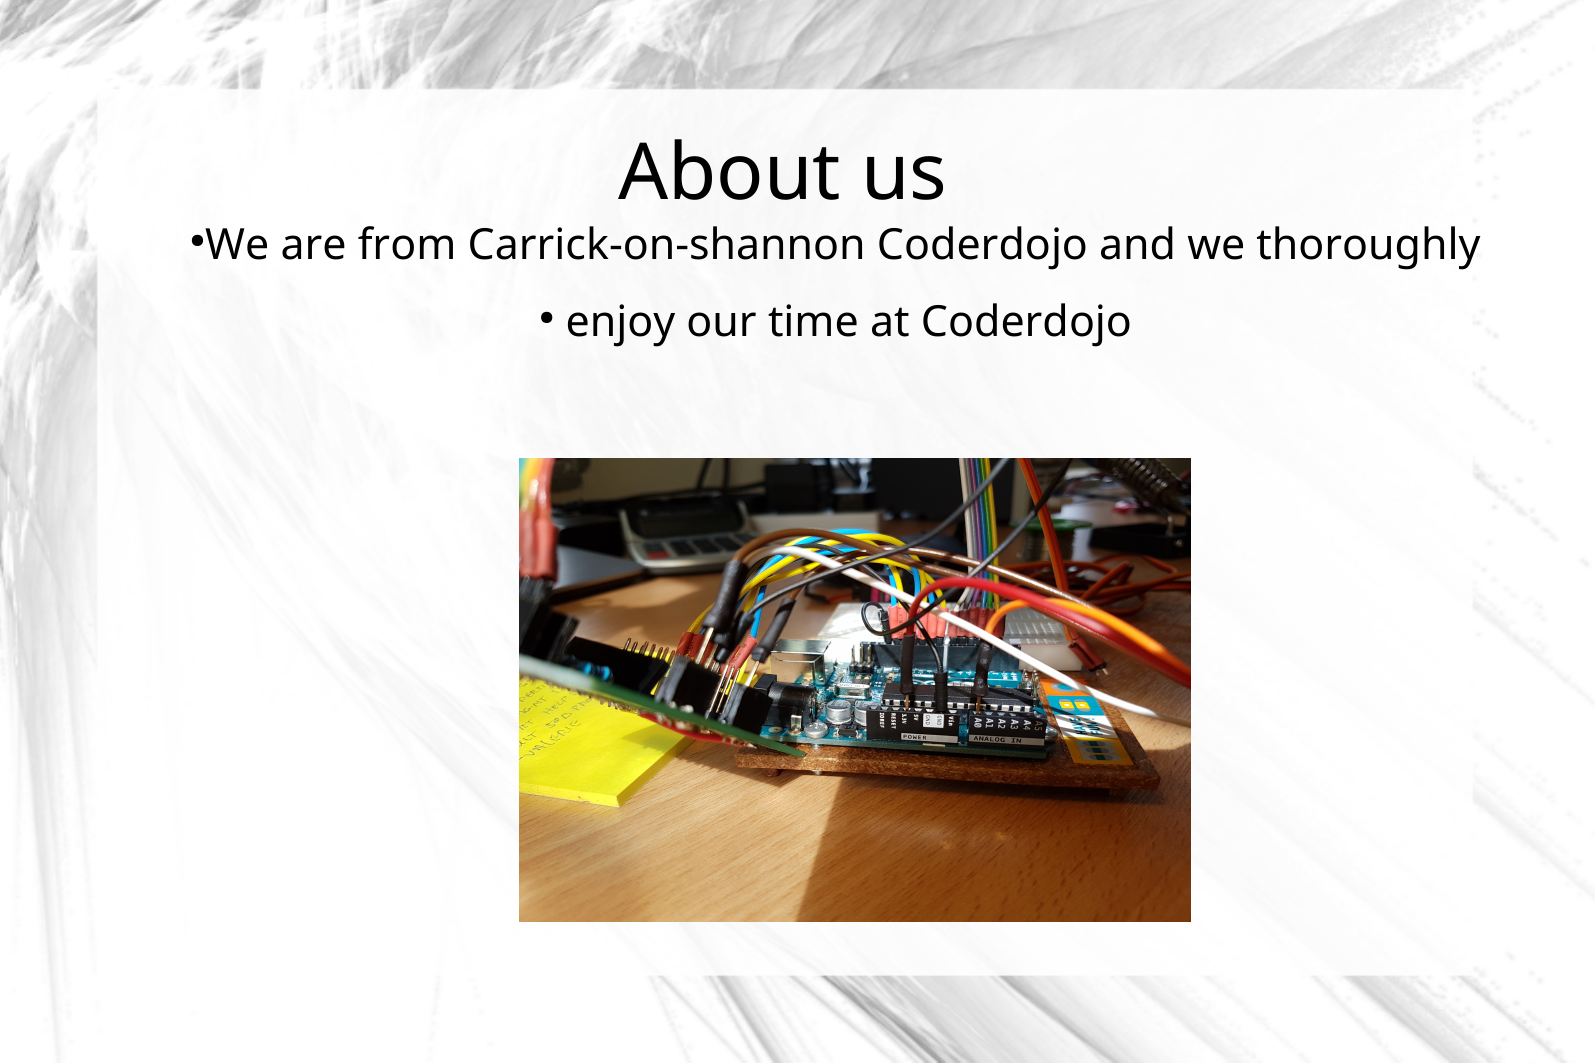

# About us
We are from Carrick-on-shannon Coderdojo and we thoroughly
 enjoy our time at Coderdojo